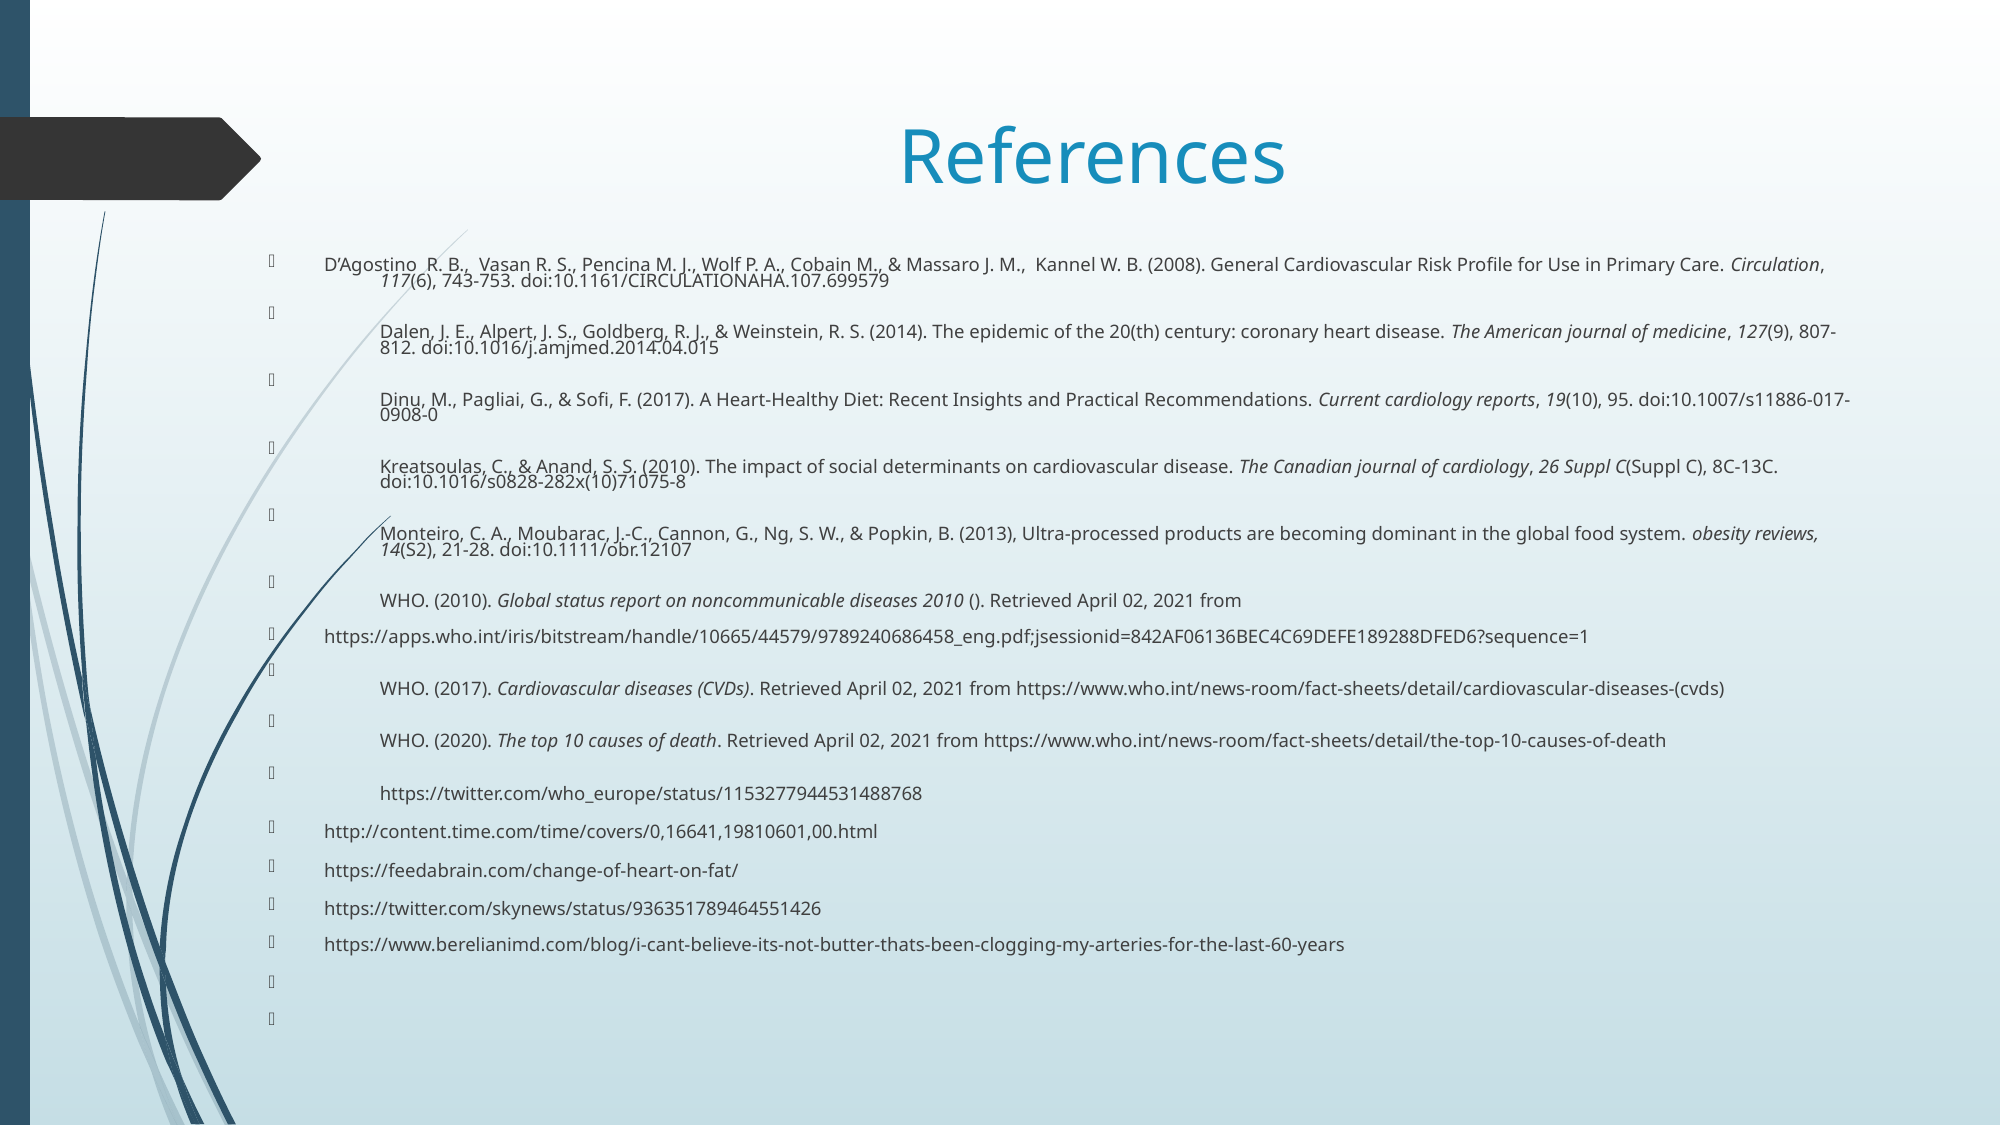

# References
D’Agostino  R. B.,  Vasan R. S., Pencina M. J., Wolf P. A., Cobain M., & Massaro J. M.,  Kannel W. B. (2008). General Cardiovascular Risk Profile for Use in Primary Care. Circulation, 117(6), 743-753. doi:10.1161/CIRCULATIONAHA.107.699579
Dalen, J. E., Alpert, J. S., Goldberg, R. J., & Weinstein, R. S. (2014). The epidemic of the 20(th) century: coronary heart disease. The American journal of medicine, 127(9), 807-812. doi:10.1016/j.amjmed.2014.04.015
Dinu, M., Pagliai, G., & Sofi, F. (2017). A Heart-Healthy Diet: Recent Insights and Practical Recommendations. Current cardiology reports, 19(10), 95. doi:10.1007/s11886-017-0908-0
Kreatsoulas, C., & Anand, S. S. (2010). The impact of social determinants on cardiovascular disease. The Canadian journal of cardiology, 26 Suppl C(Suppl C), 8C-13C. doi:10.1016/s0828-282x(10)71075-8
Monteiro, C. A., Moubarac, J.‐C., Cannon, G., Ng, S. W., & Popkin, B. (2013), Ultra-processed products are becoming dominant in the global food system. obesity reviews, 14(S2), 21-28. doi:10.1111/obr.12107
WHO. (2010). Global status report on noncommunicable diseases 2010 (). Retrieved April 02, 2021 from
https://apps.who.int/iris/bitstream/handle/10665/44579/9789240686458_eng.pdf;jsessionid=842AF06136BEC4C69DEFE189288DFED6?sequence=1
WHO. (2017). Cardiovascular diseases (CVDs). Retrieved April 02, 2021 from https://www.who.int/news-room/fact-sheets/detail/cardiovascular-diseases-(cvds)
WHO. (2020). The top 10 causes of death. Retrieved April 02, 2021 from https://www.who.int/news-room/fact-sheets/detail/the-top-10-causes-of-death
https://twitter.com/who_europe/status/1153277944531488768
http://content.time.com/time/covers/0,16641,19810601,00.html
https://feedabrain.com/change-of-heart-on-fat/
https://twitter.com/skynews/status/936351789464551426
https://www.berelianimd.com/blog/i-cant-believe-its-not-butter-thats-been-clogging-my-arteries-for-the-last-60-years